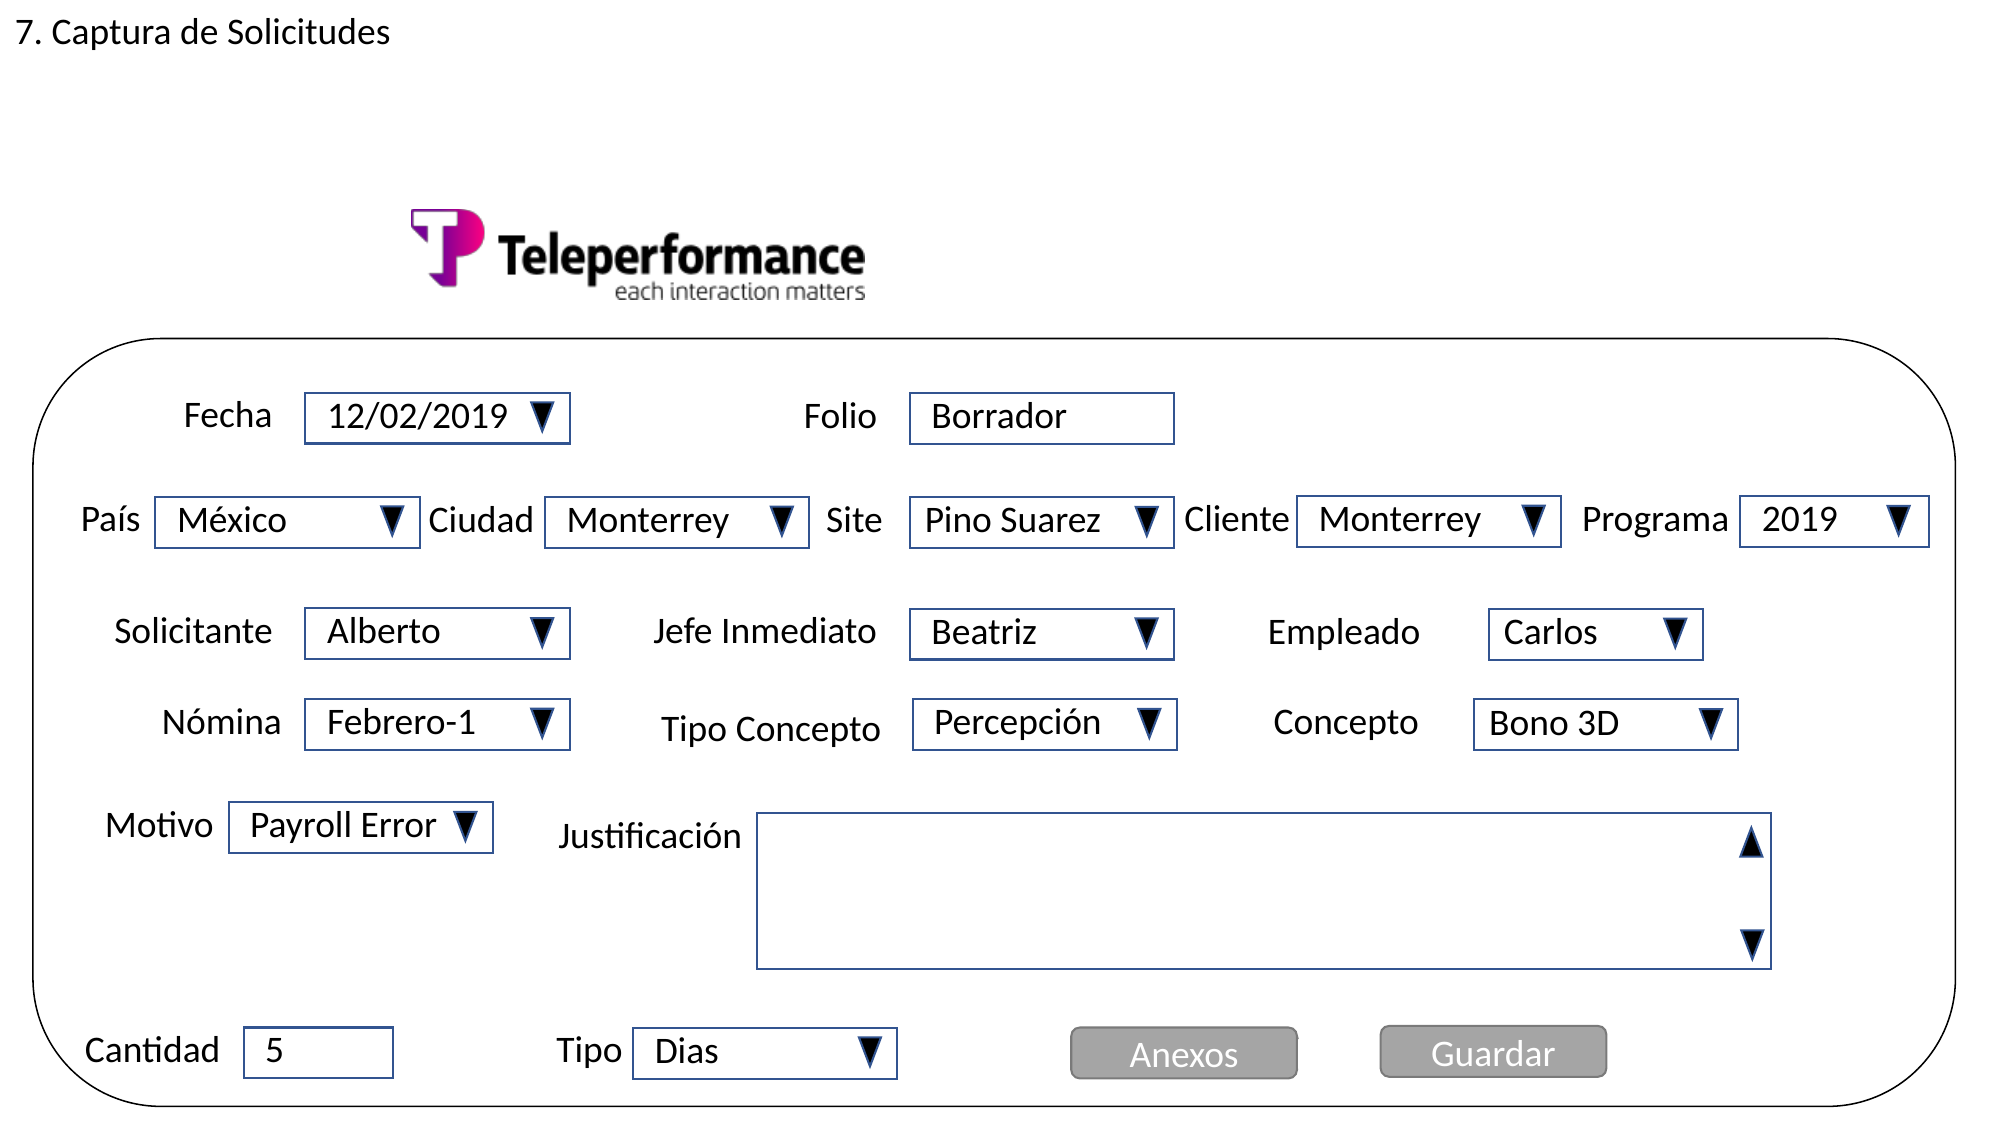

7. Captura de Solicitudes
Fecha
12/02/2019
Folio
Borrador
Cliente
Monterrey
Programa
2019
País
México
Ciudad
Monterrey
Site
Pino Suarez
Solicitante
Alberto
Jefe Inmediato
Beatriz
Empleado
Carlos
Nómina
Febrero-1
Percepción
Concepto
Bono 3D
Tipo Concepto
Motivo
Payroll Error
Justificación
Cantidad
5
Tipo
Dias
Guardar
Anexos